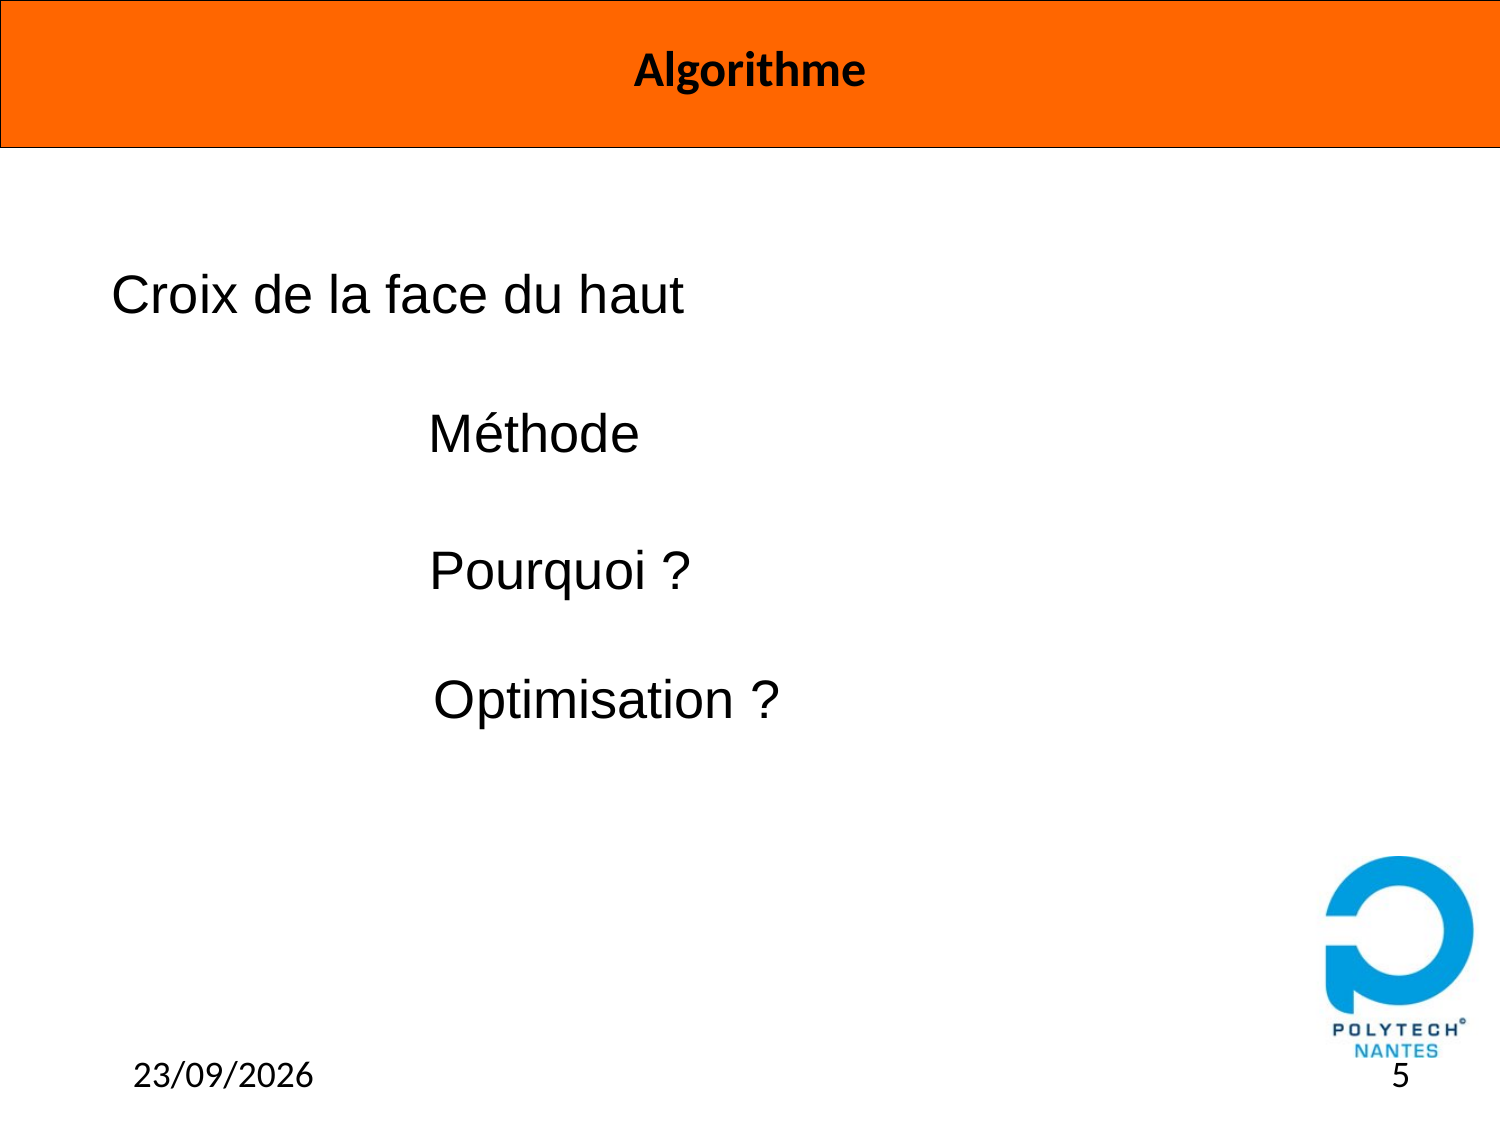

Algorithme
Croix de la face du haut
Méthode
Pourquoi ?
Optimisation ?
15 Janvier 2016
5